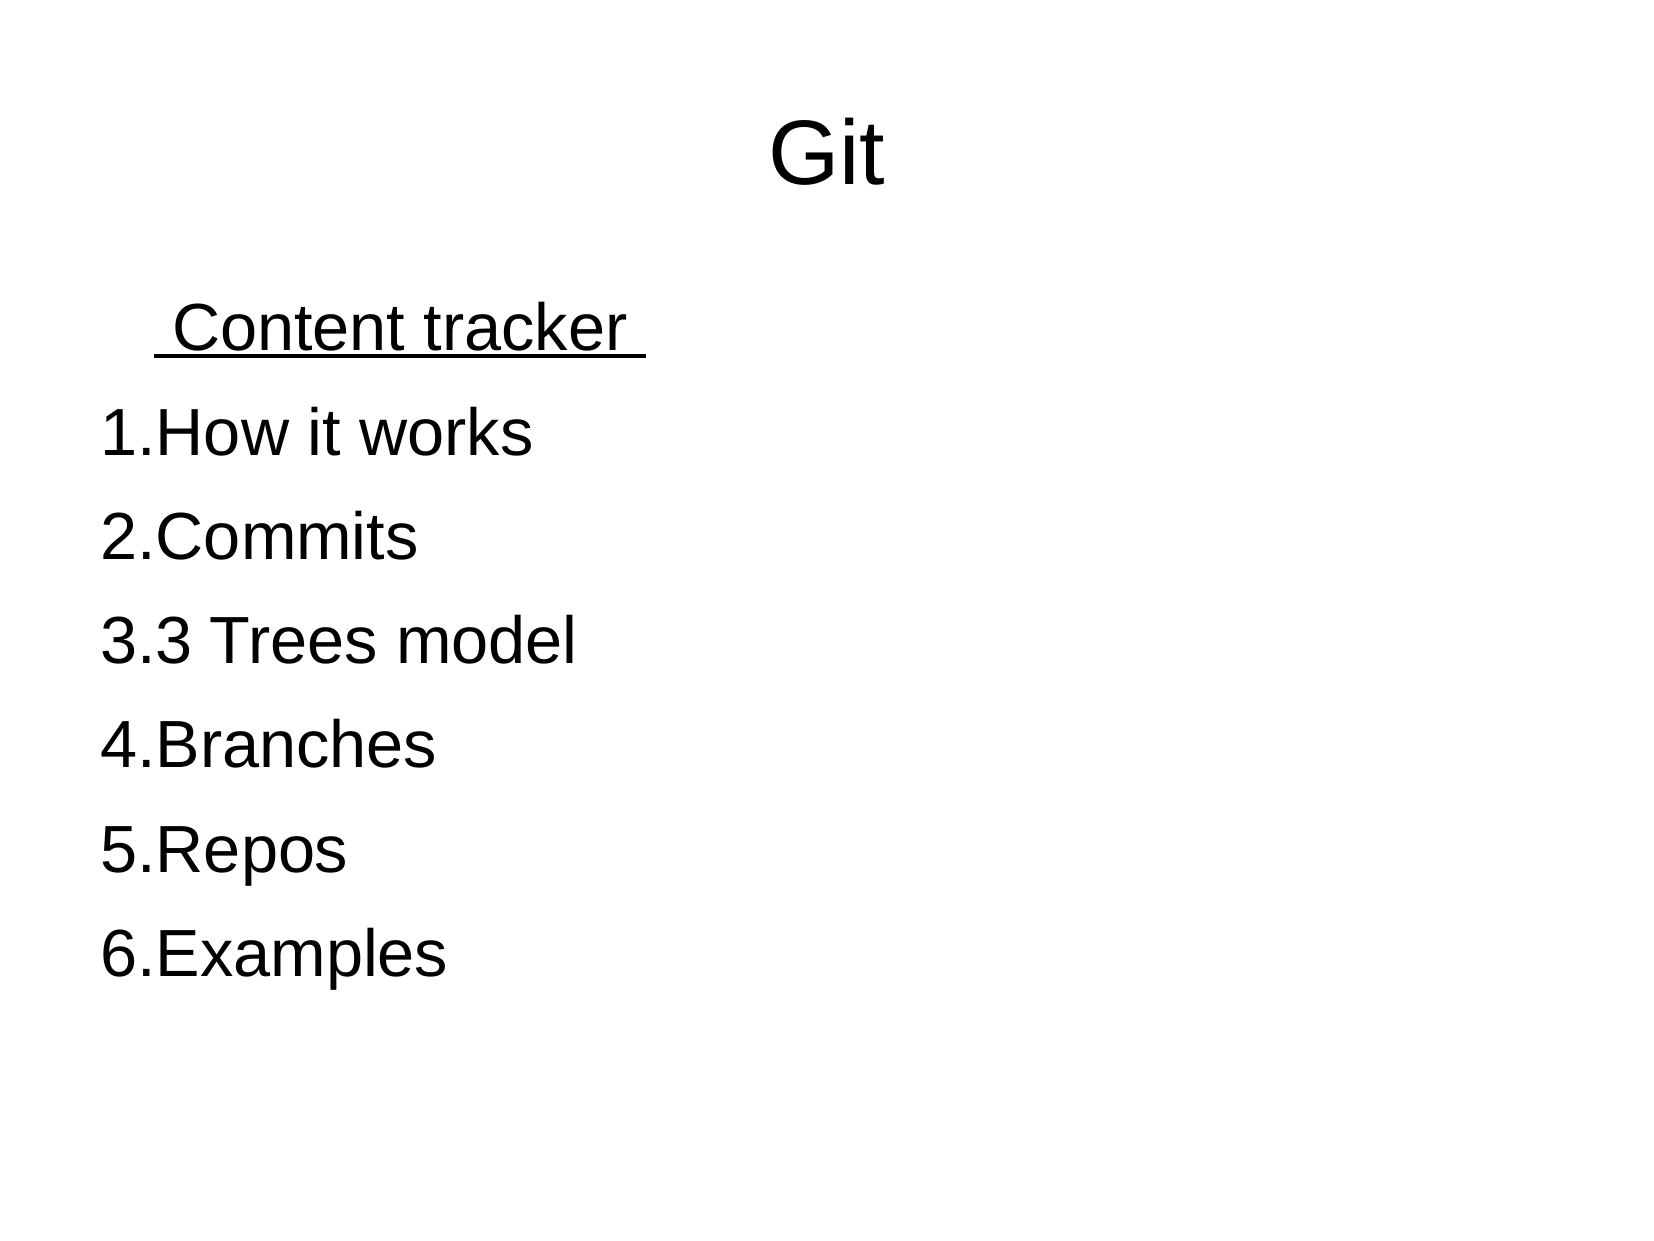

Git
# Content tracker
How it works
Commits
3 Trees model
Branches
Repos
Examples